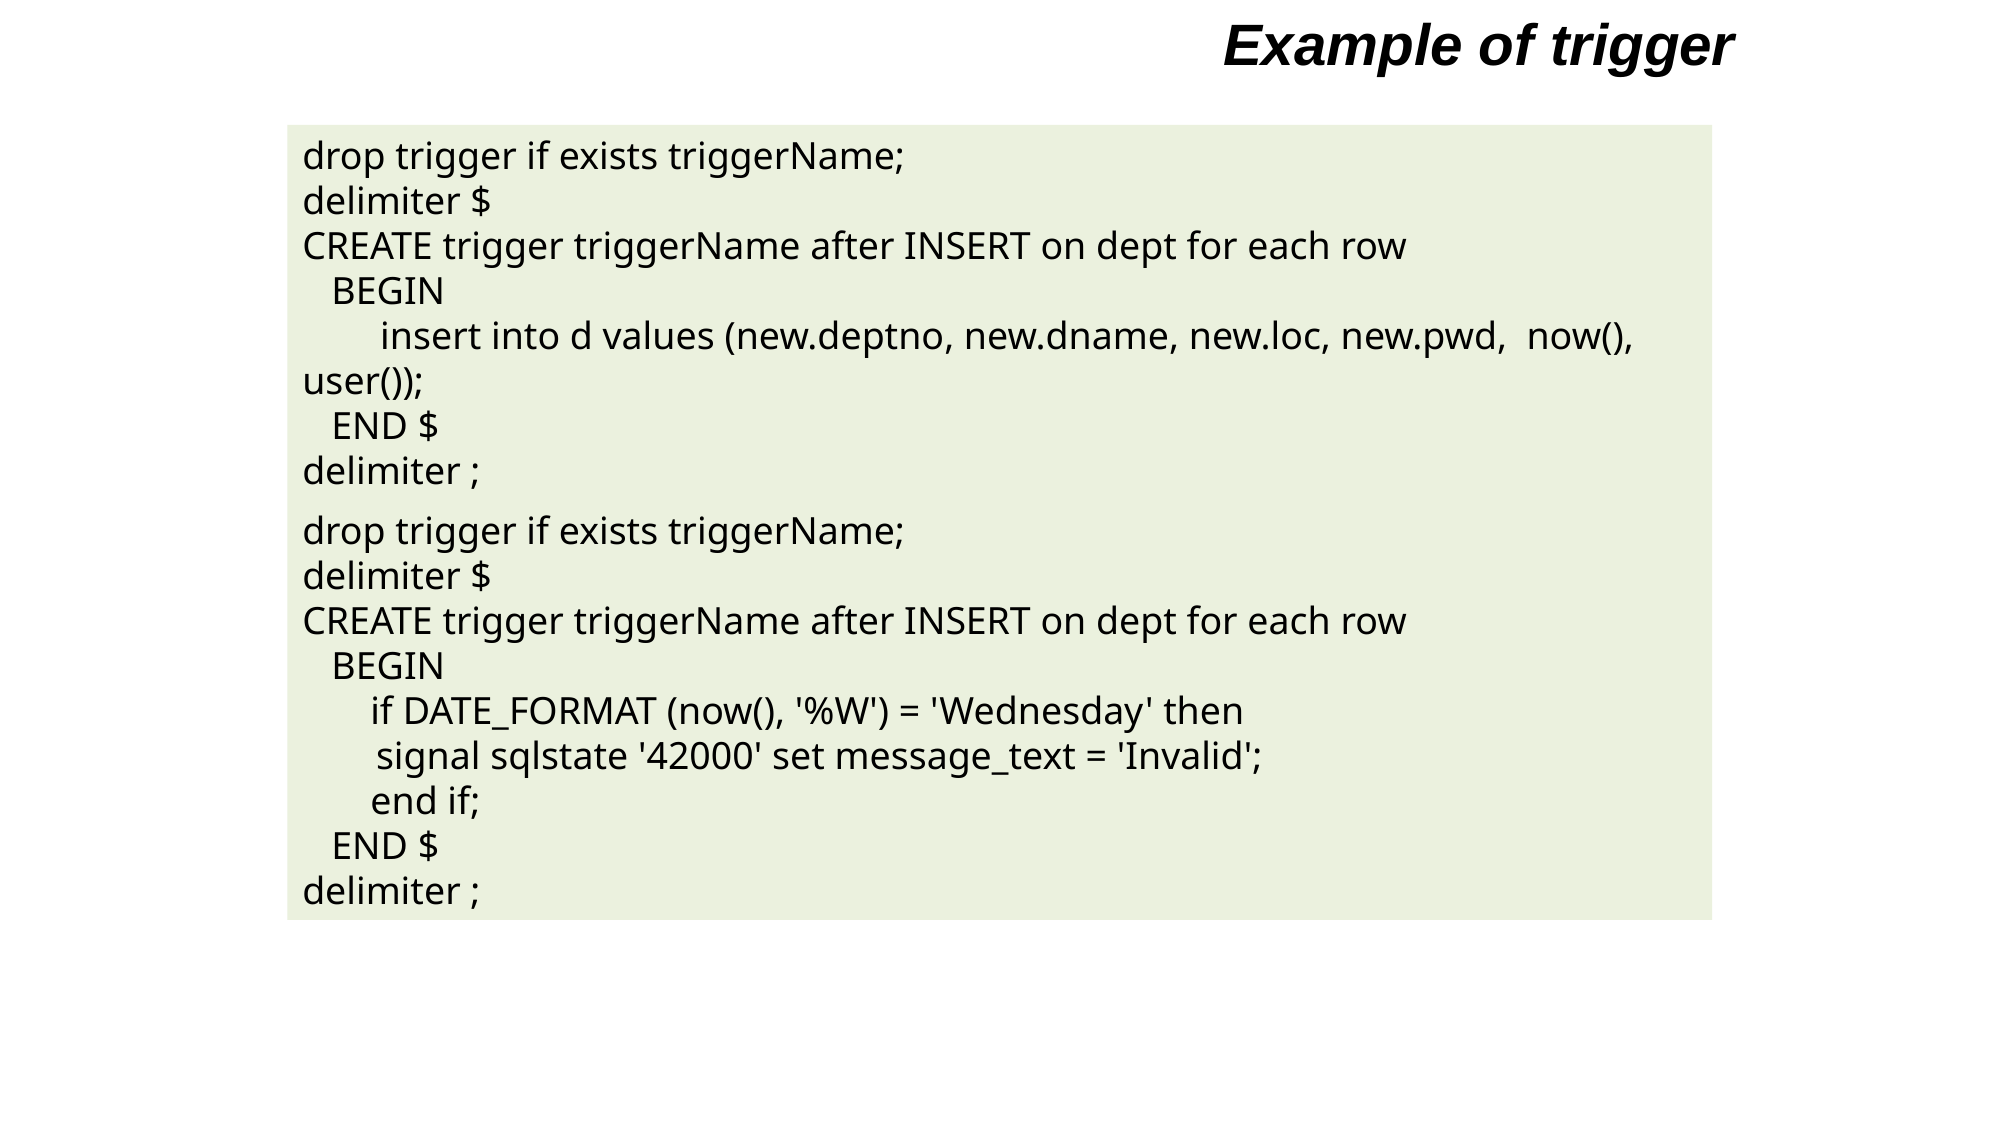

Example of trigger
drop trigger if exists triggerName;
delimiter $
CREATE trigger triggerName after INSERT on dept for each row
 BEGIN
 insert into d values (new.deptno, new.dname, new.loc, new.pwd, now(), user());
 END $
delimiter ;
drop trigger if exists triggerName;
delimiter $
CREATE trigger triggerName after INSERT on dept for each row
 BEGIN
 if DATE_FORMAT (now(), '%W') = 'Wednesday' then
 	signal sqlstate '42000' set message_text = 'Invalid';
 end if;
 END $
delimiter ;